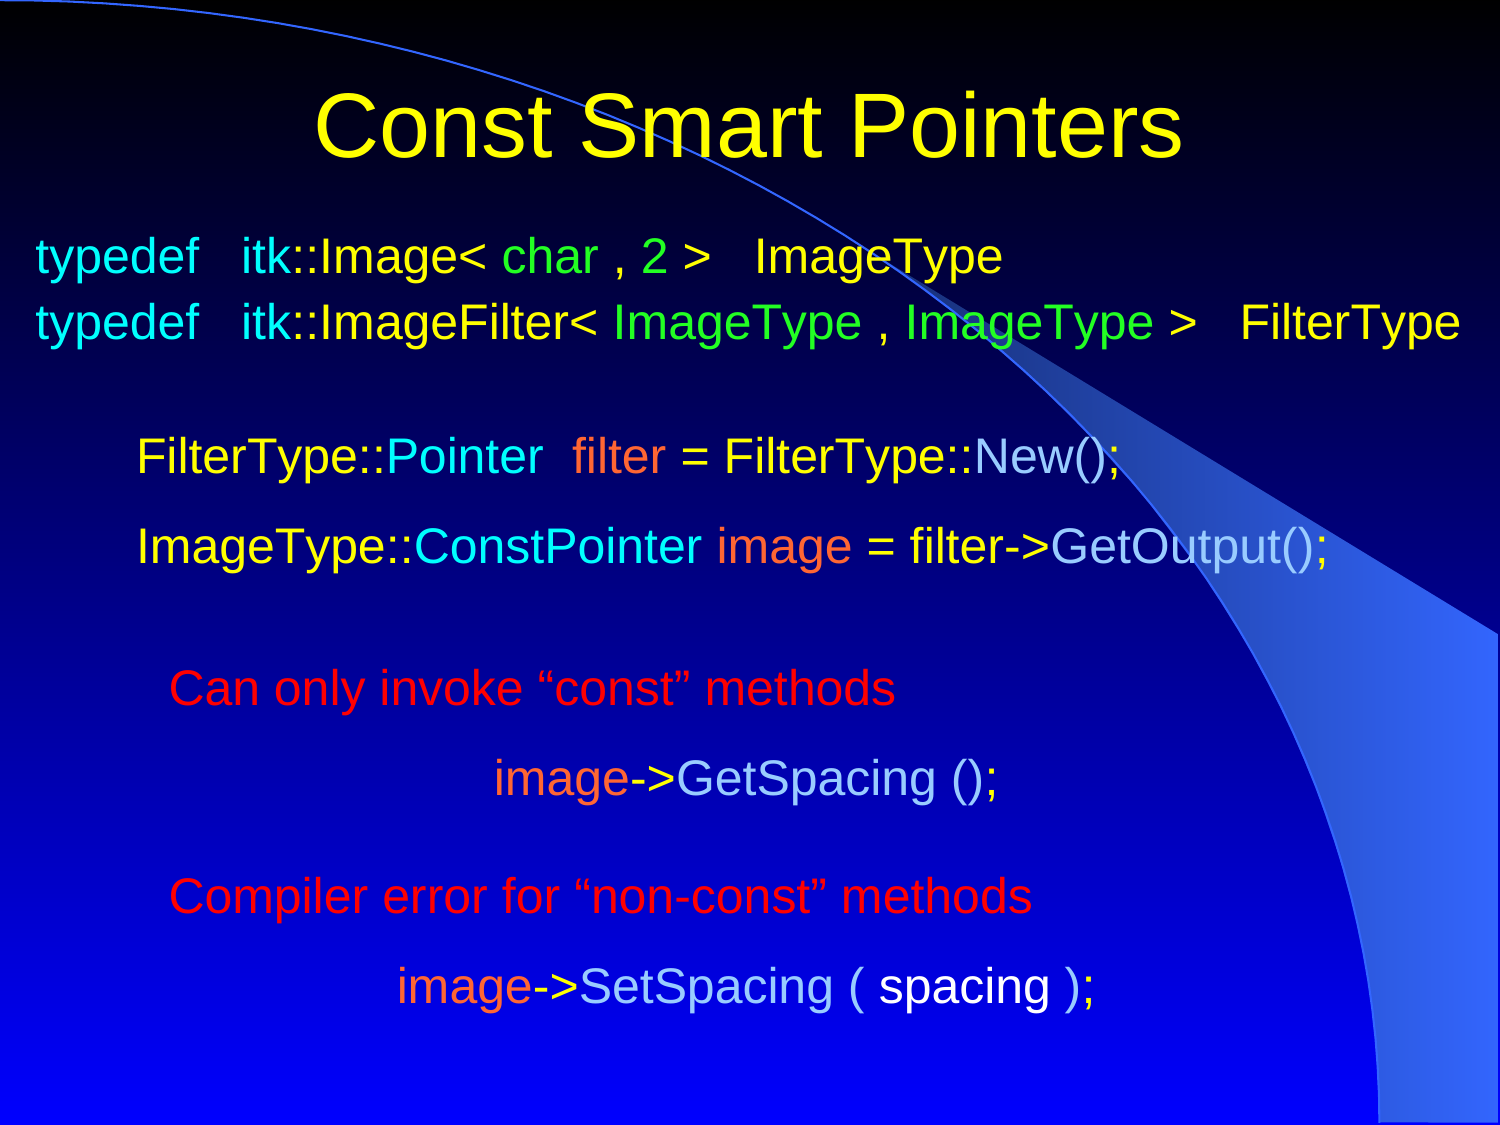

# Const Smart Pointers
typedef itk::Image< char , 2 > ImageType
typedef itk::ImageFilter< ImageType , ImageType > FilterType
FilterType::Pointer filter = FilterType::New();
ImageType::ConstPointer image = filter->GetOutput();
Can only invoke “const” methods
image->GetSpacing ();
Compiler error for “non-const” methods
image->SetSpacing ( spacing );